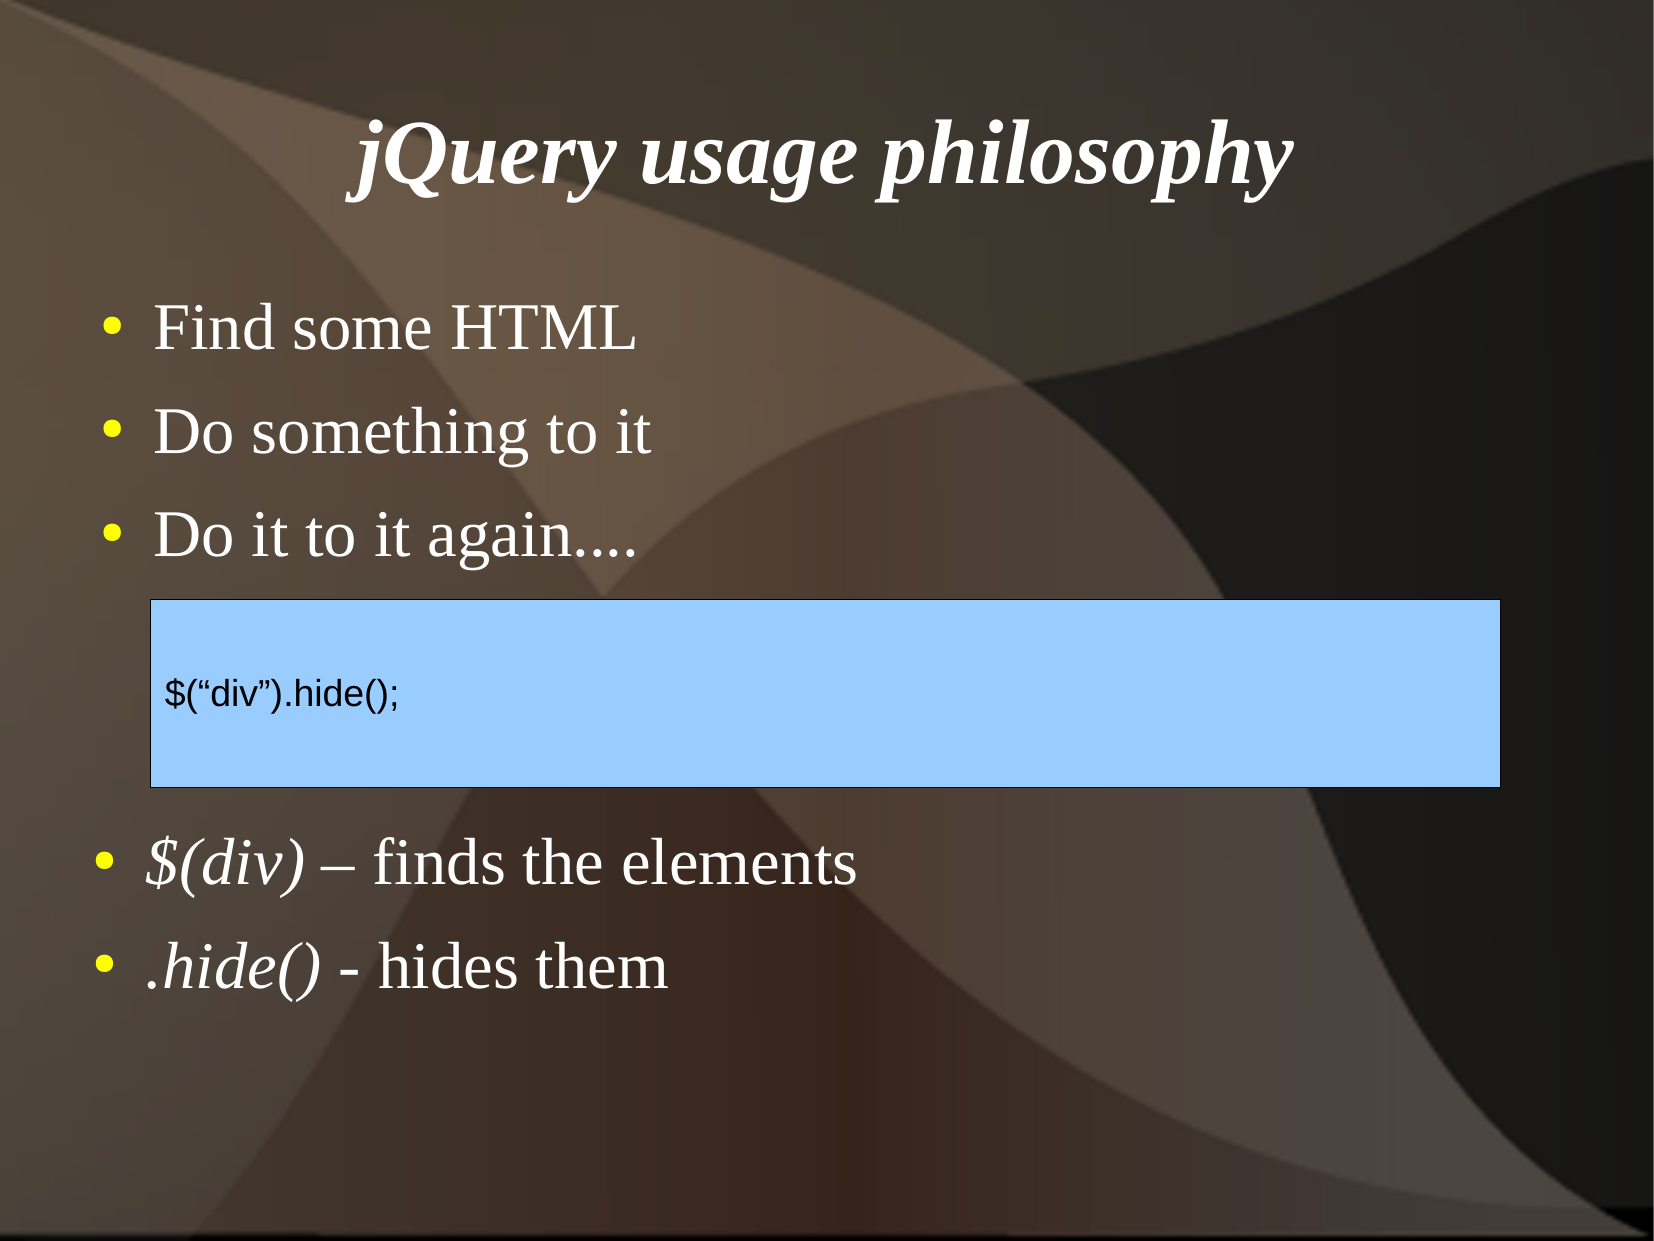

# jQuery usage philosophy
Find some HTML
Do something to it
Do it to it again....
$(“div”).hide();
$(div) – finds the elements
.hide() - hides them